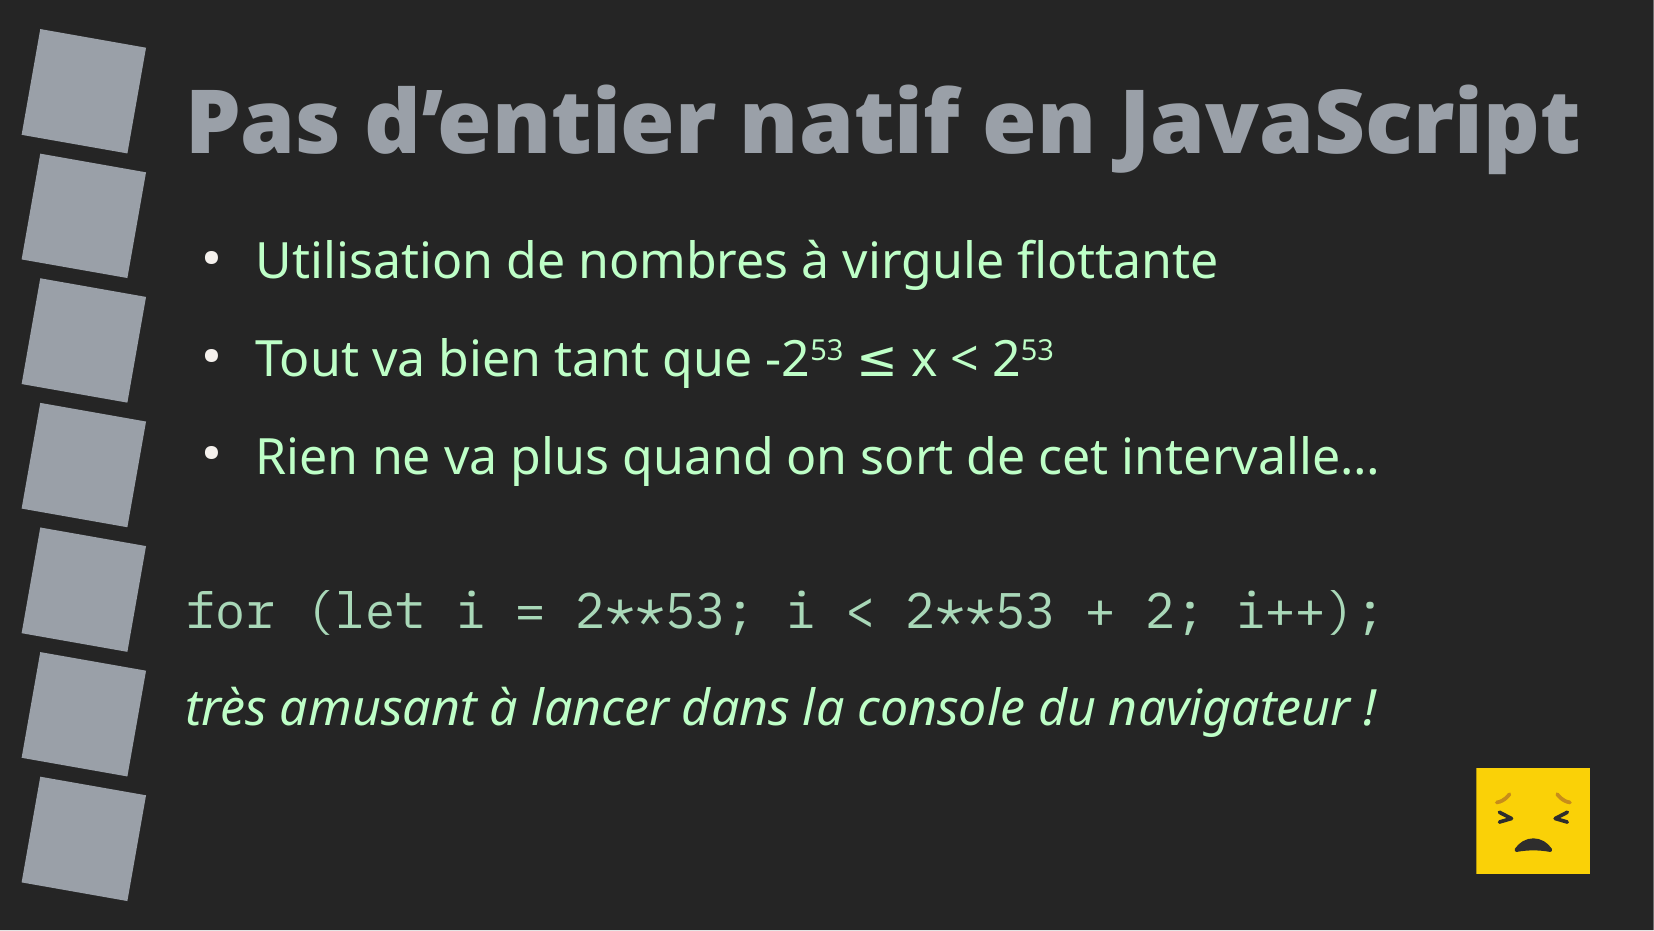

# Pas d’entier natif en JavaScript
Utilisation de nombres à virgule flottante
Tout va bien tant que -253 ≤ x < 253
Rien ne va plus quand on sort de cet intervalle…
for (let i = 2**53; i < 2**53 + 2; i++);
très amusant à lancer dans la console du navigateur !